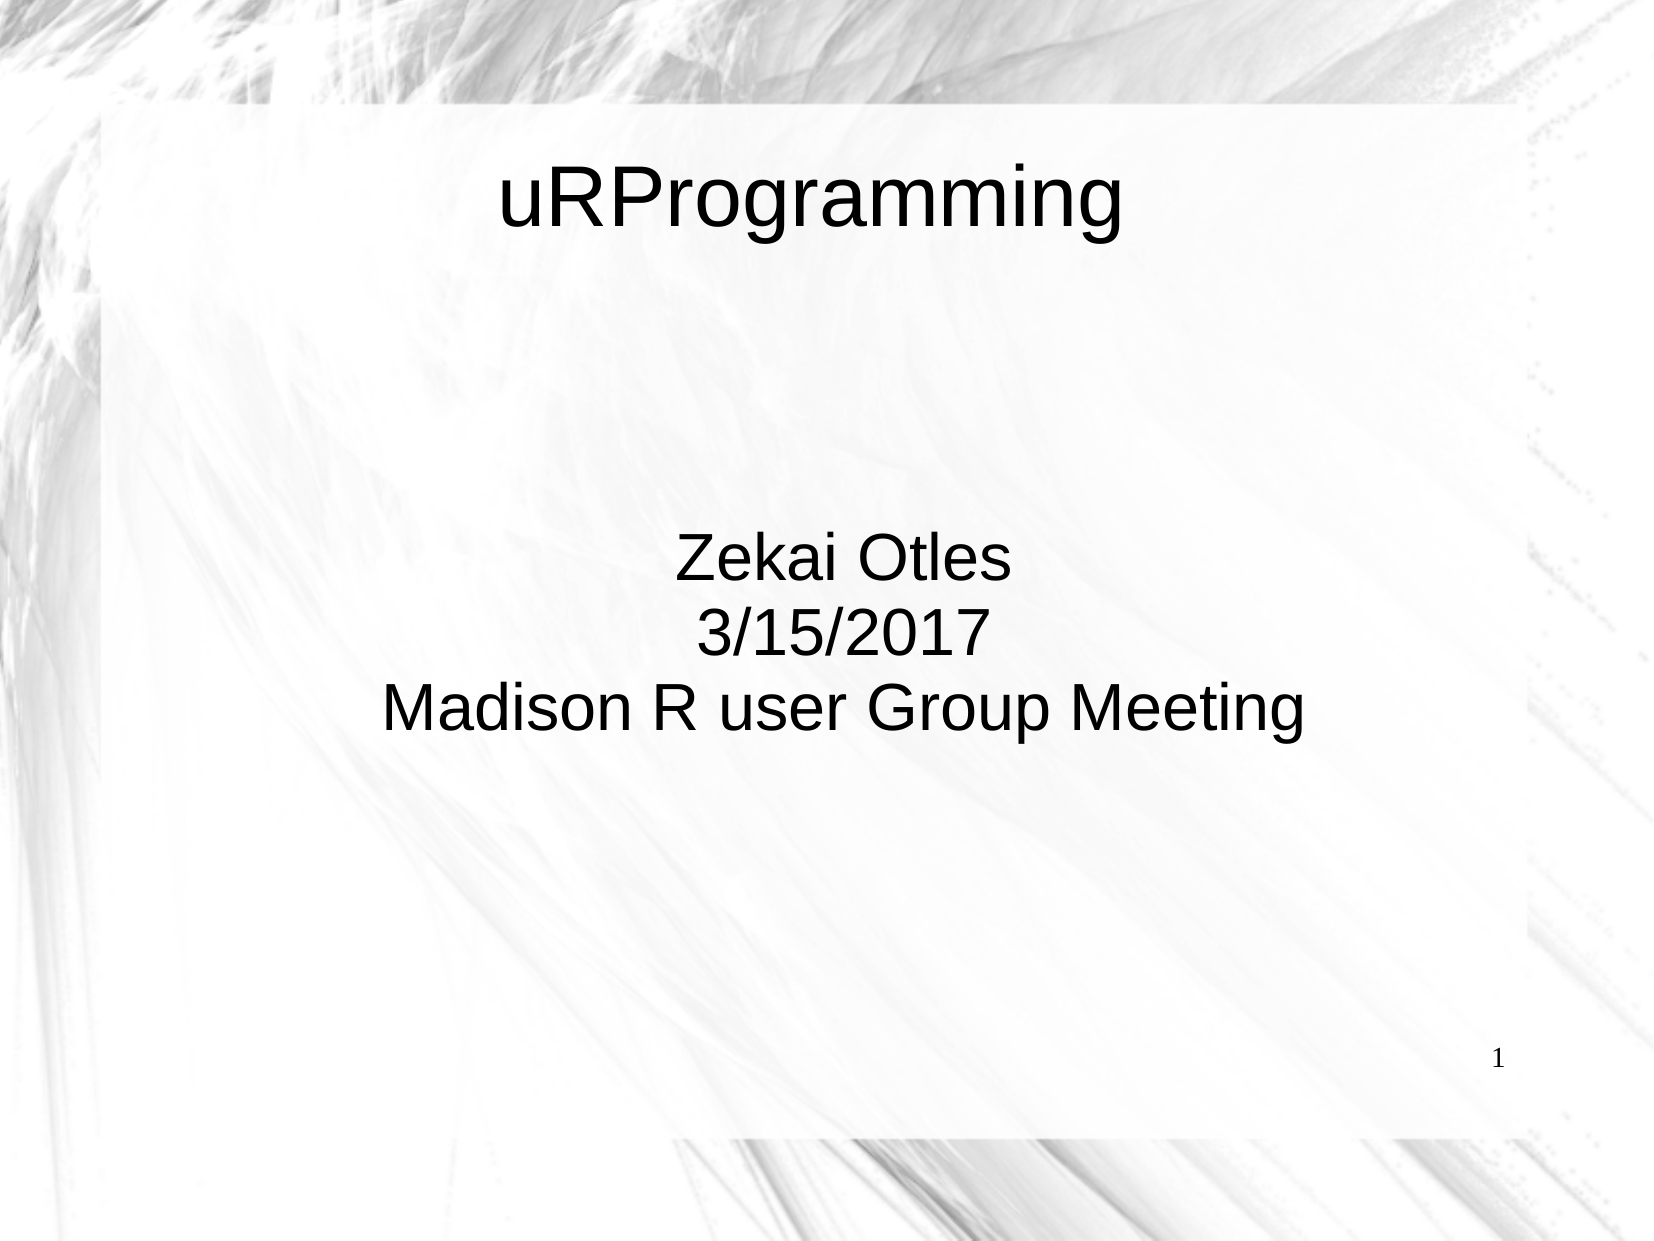

# uRProgramming
Zekai Otles
3/15/2017
Madison R user Group Meeting
1